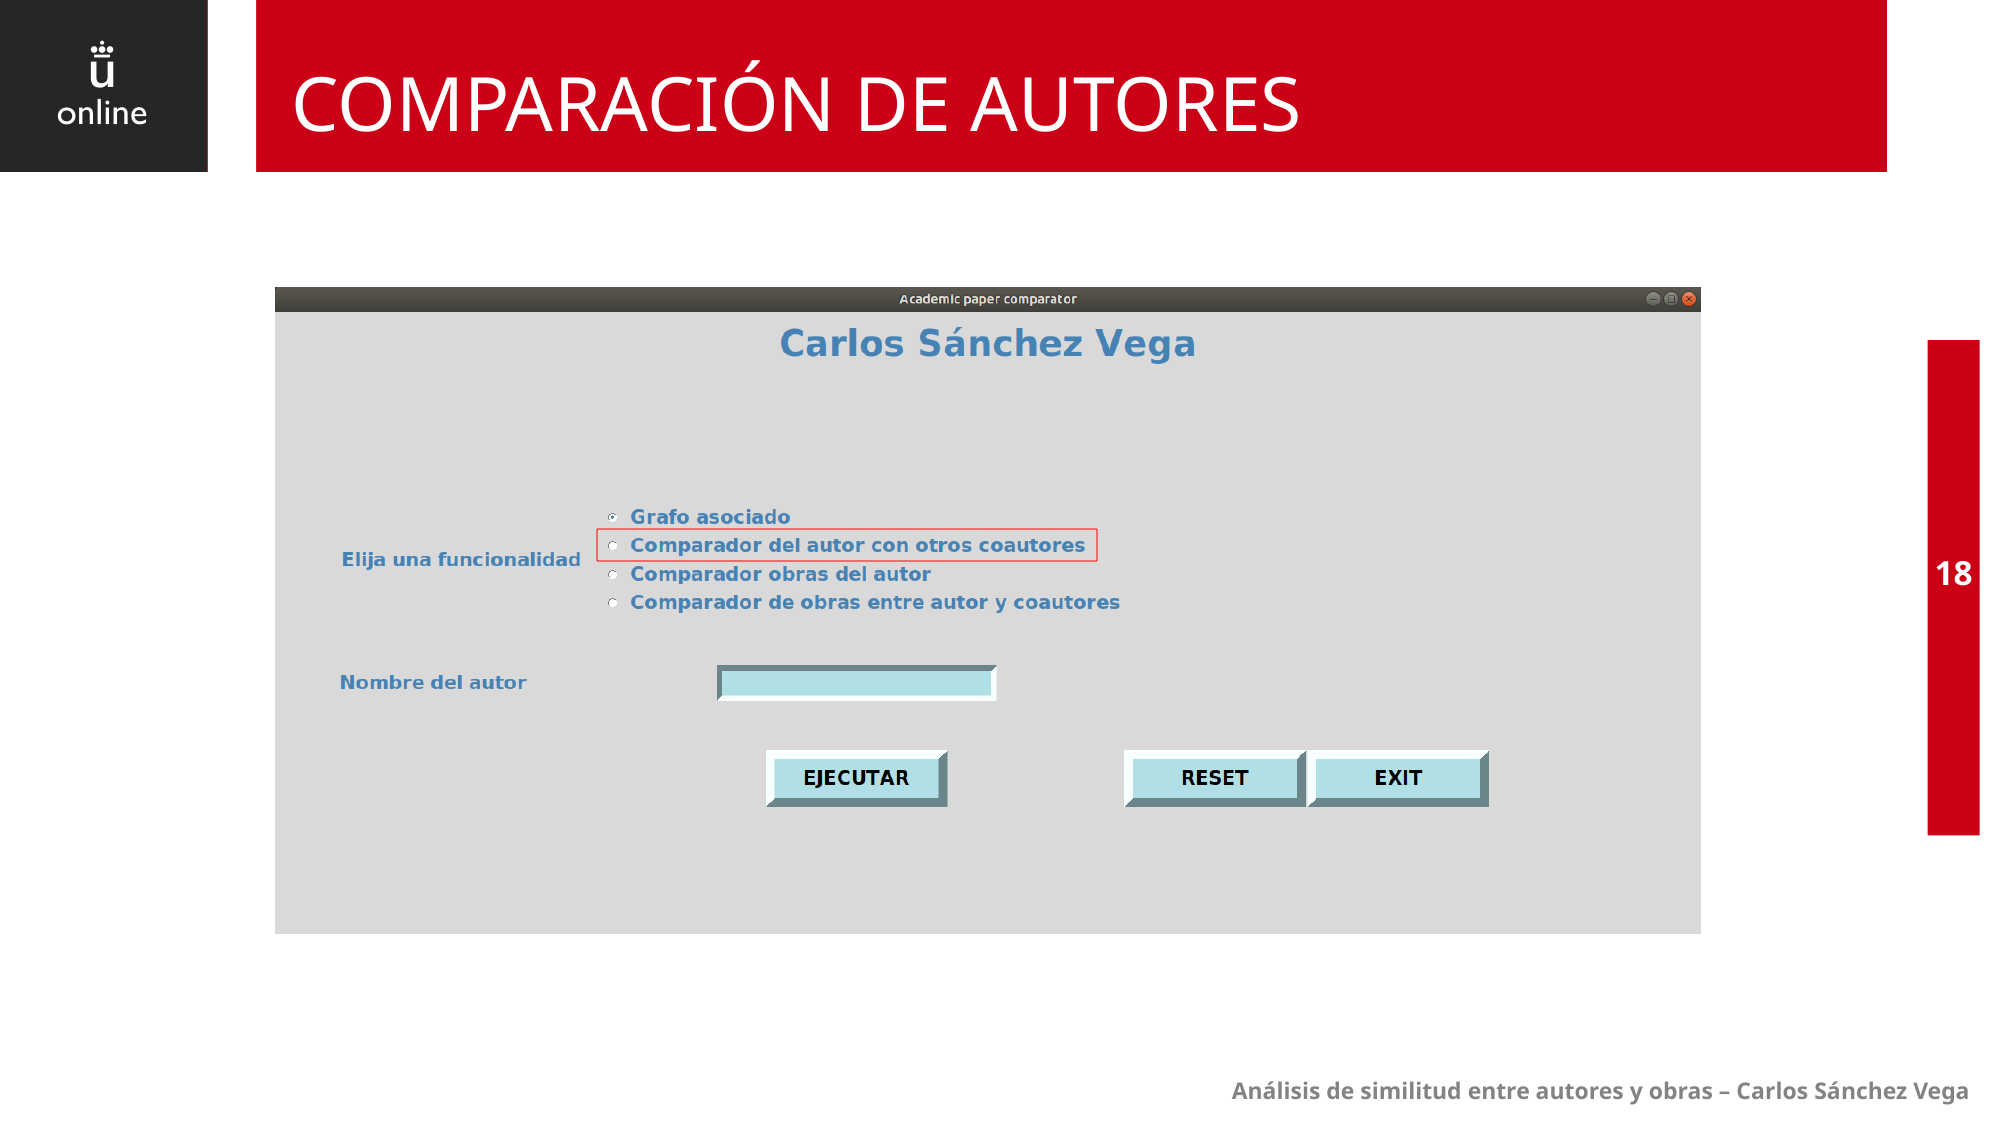

# COMPARACIÓN DE AUTORES
Análisis de similitud entre autores y obras – Carlos Sánchez Vega